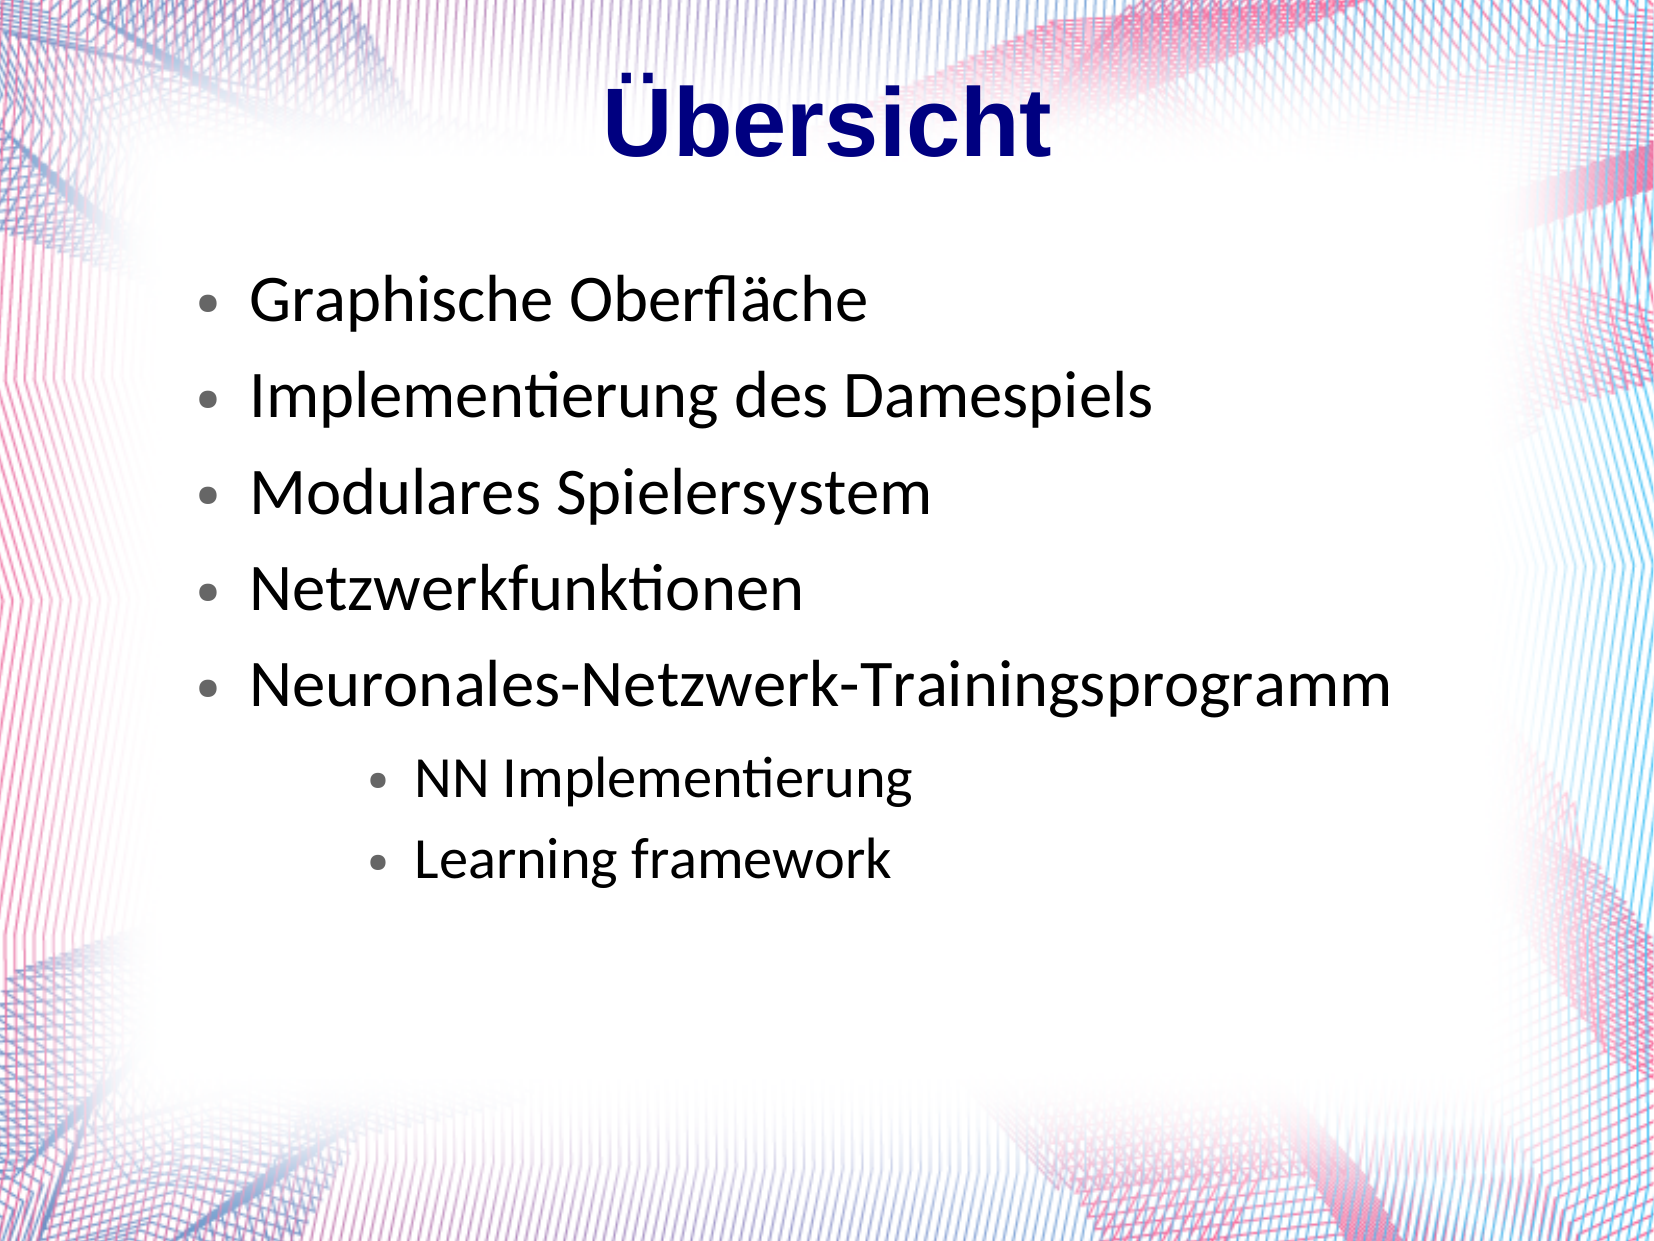

# Übersicht
Graphische Oberfläche
Implementierung des Damespiels
Modulares Spielersystem
Netzwerkfunktionen
Neuronales-Netzwerk-Trainingsprogramm
NN Implementierung
Learning framework